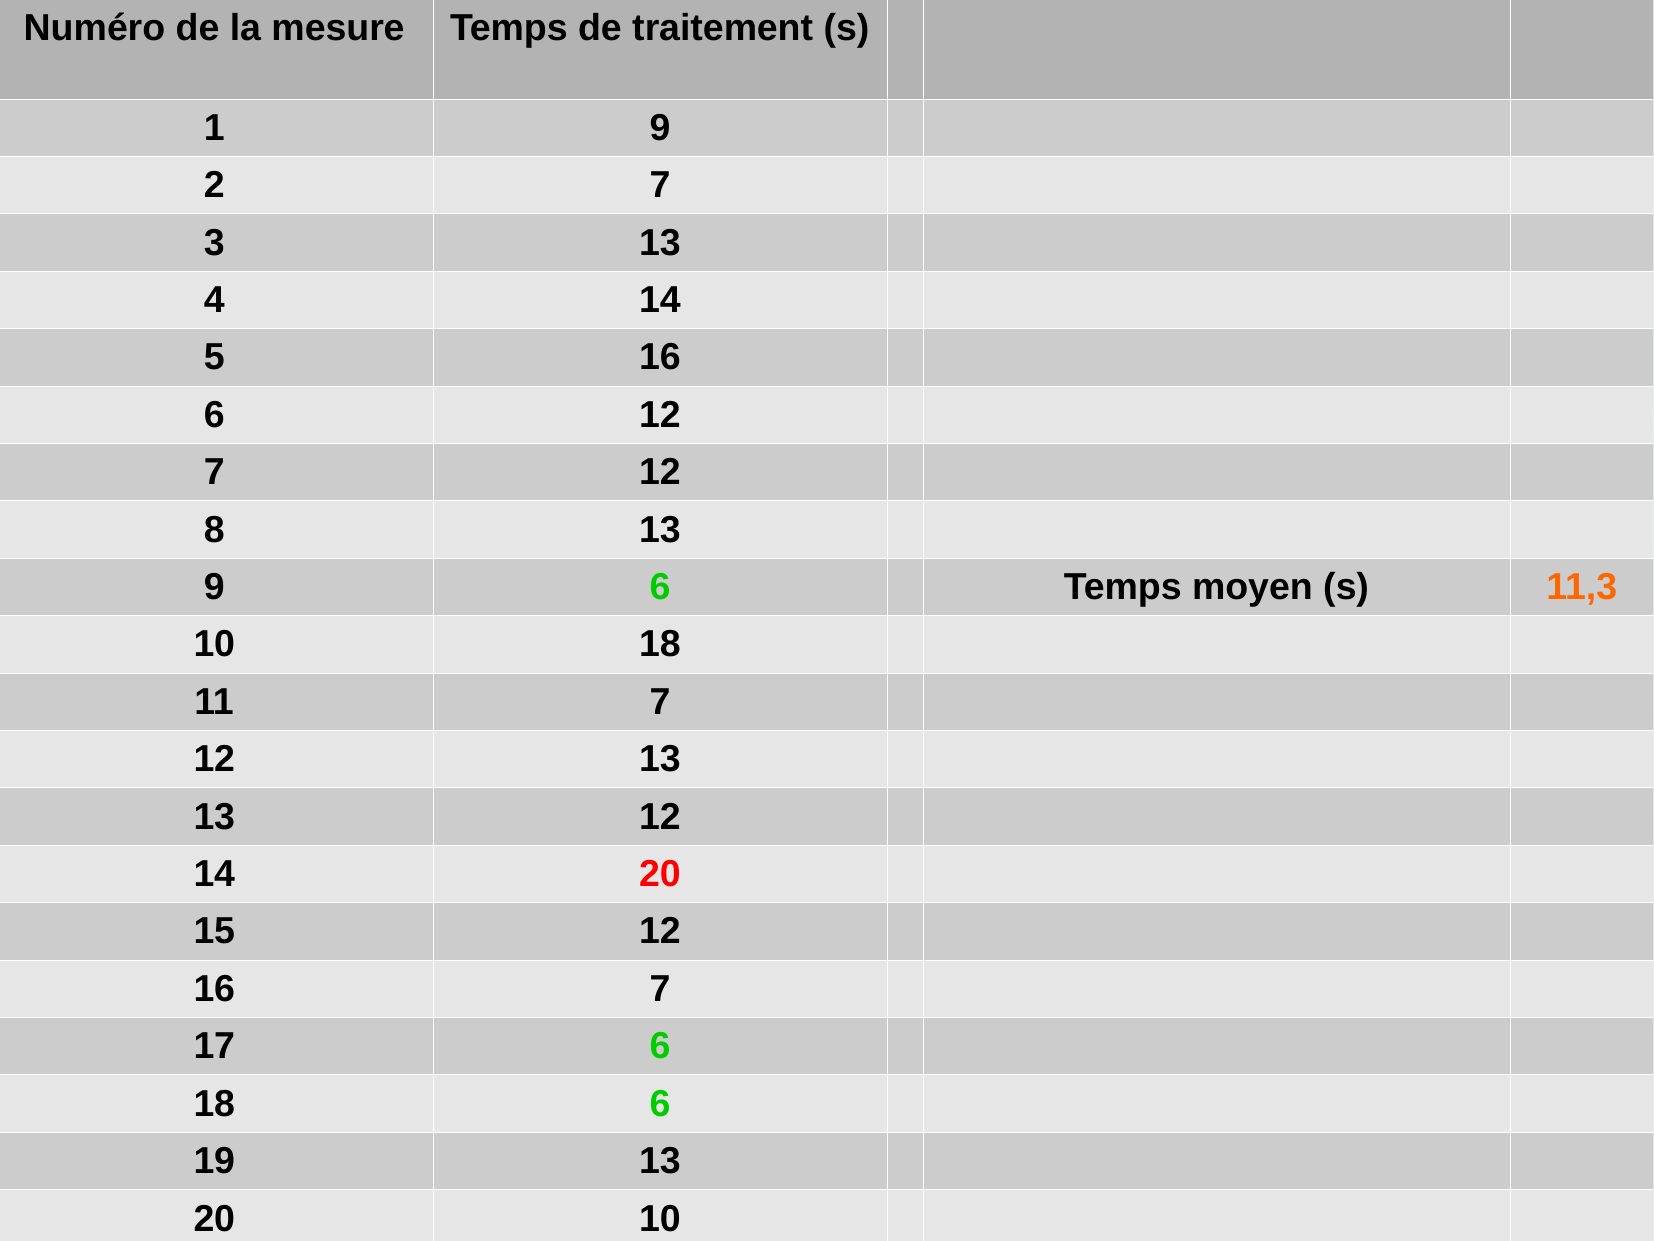

| Numéro de la mesure | Temps de traitement (s) | | | |
| --- | --- | --- | --- | --- |
| 1 | 9 | | | |
| 2 | 7 | | | |
| 3 | 13 | | | |
| 4 | 14 | | | |
| 5 | 16 | | | |
| 6 | 12 | | | |
| 7 | 12 | | | |
| 8 | 13 | | | |
| 9 | 6 | | Temps moyen (s) | 11,3 |
| 10 | 18 | | | |
| 11 | 7 | | | |
| 12 | 13 | | | |
| 13 | 12 | | | |
| 14 | 20 | | | |
| 15 | 12 | | | |
| 16 | 7 | | | |
| 17 | 6 | | | |
| 18 | 6 | | | |
| 19 | 13 | | | |
| 20 | 10 | | | |